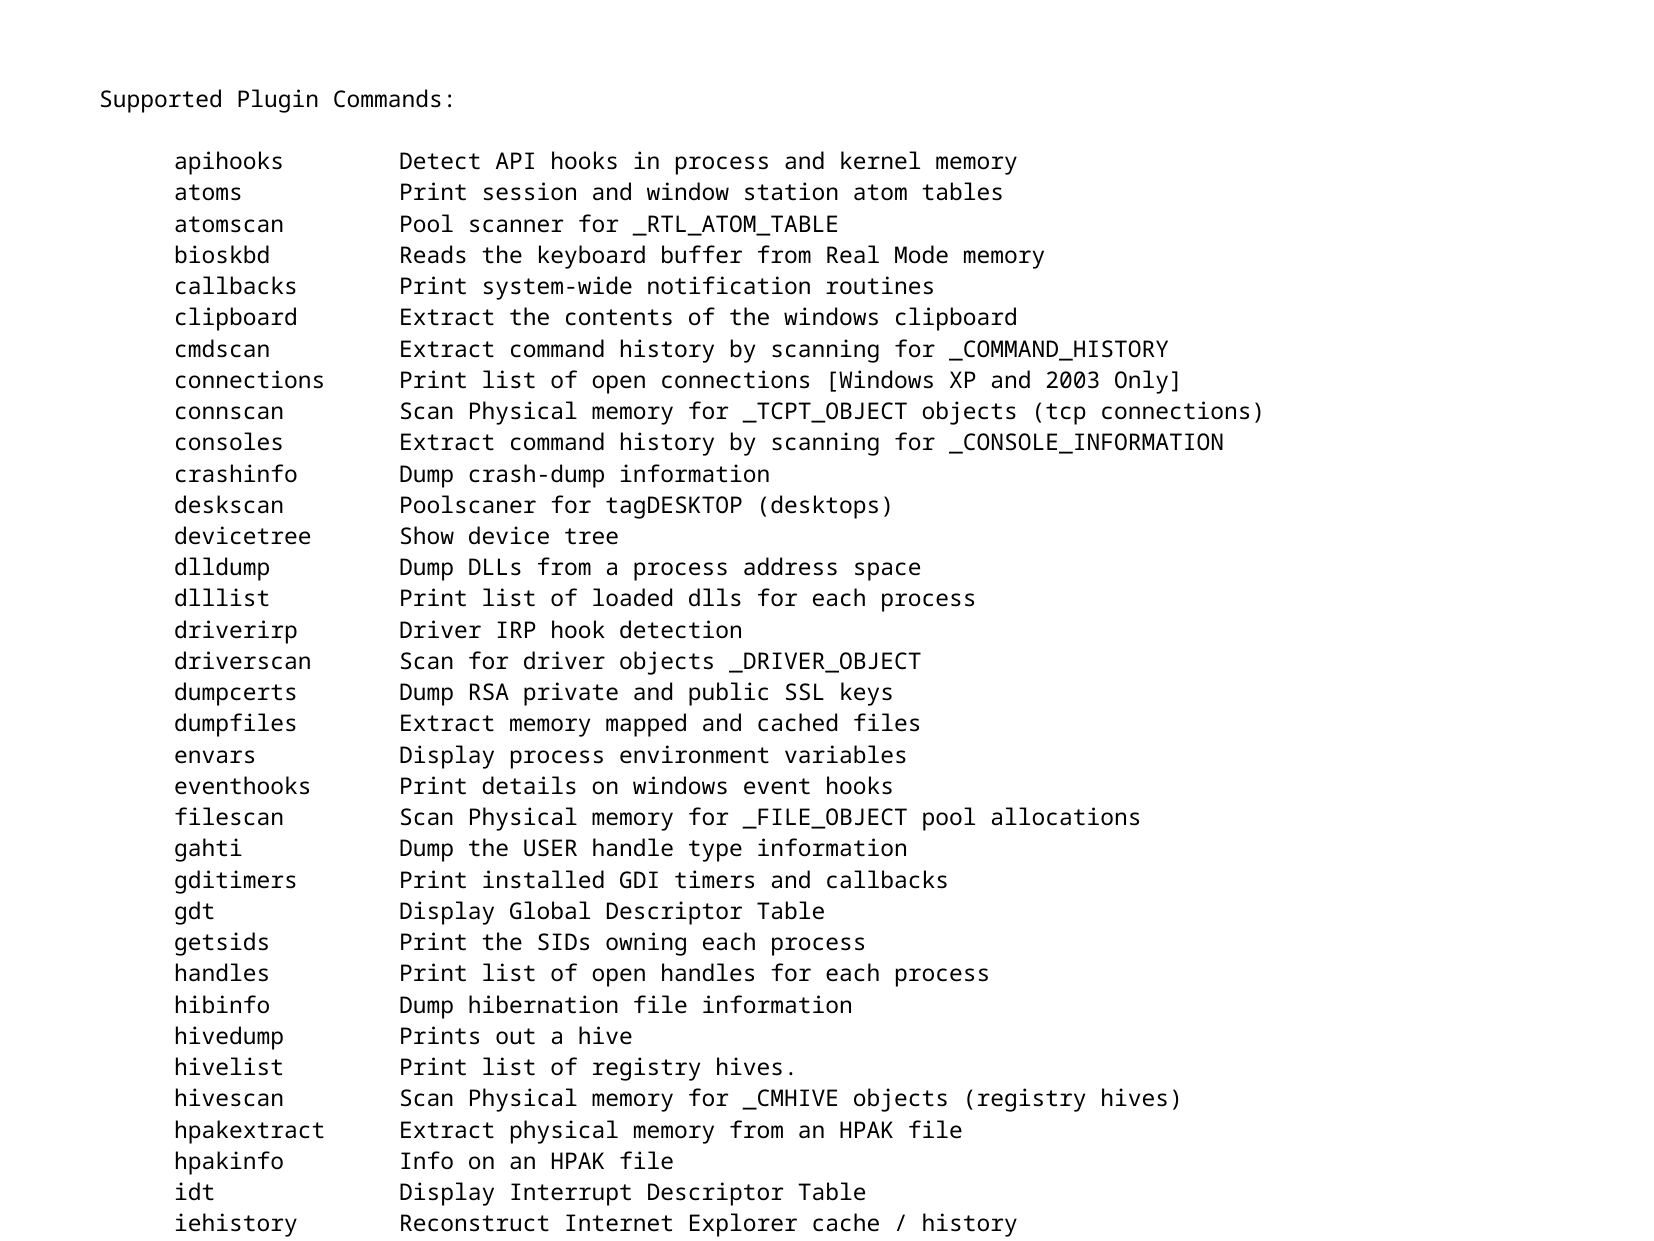

Supported Plugin Commands:
		apihooks 	Detect API hooks in process and kernel memory
		atoms 	Print session and window station atom tables
		atomscan 	Pool scanner for _RTL_ATOM_TABLE
		bioskbd 	Reads the keyboard buffer from Real Mode memory
		callbacks 	Print system-wide notification routines
		clipboard 	Extract the contents of the windows clipboard
		cmdscan 	Extract command history by scanning for _COMMAND_HISTORY
		connections 	Print list of open connections [Windows XP and 2003 Only]
		connscan 	Scan Physical memory for _TCPT_OBJECT objects (tcp connections)
		consoles 	Extract command history by scanning for _CONSOLE_INFORMATION
		crashinfo 	Dump crash-dump information
		deskscan 	Poolscaner for tagDESKTOP (desktops)
		devicetree 	Show device tree
		dlldump 	Dump DLLs from a process address space
		dlllist 	Print list of loaded dlls for each process
		driverirp 	Driver IRP hook detection
		driverscan 	Scan for driver objects _DRIVER_OBJECT
		dumpcerts 	Dump RSA private and public SSL keys
		dumpfiles 	Extract memory mapped and cached files
		envars 	Display process environment variables
		eventhooks 	Print details on windows event hooks
		filescan 	Scan Physical memory for _FILE_OBJECT pool allocations
		gahti 	Dump the USER handle type information
		gditimers 	Print installed GDI timers and callbacks
		gdt 	Display Global Descriptor Table
		getsids 	Print the SIDs owning each process
		handles 	Print list of open handles for each process
		hibinfo 	Dump hibernation file information
		hivedump 	Prints out a hive
		hivelist 	Print list of registry hives.
		hivescan 	Scan Physical memory for _CMHIVE objects (registry hives)
		hpakextract 	Extract physical memory from an HPAK file
		hpakinfo 	Info on an HPAK file
		idt 	Display Interrupt Descriptor Table
		iehistory 	Reconstruct Internet Explorer cache / history
		imagecopy 	Copies a physical address space out as a raw DD image
		imageinfo 	Identify information for the image
		impscan 	Scan for calls to imported functions
		kdbgscan 	Search for and dump potential KDBG values
		kpcrscan 	Search for and dump potential KPCR values
		ldrmodules 	Detect unlinked DLLs